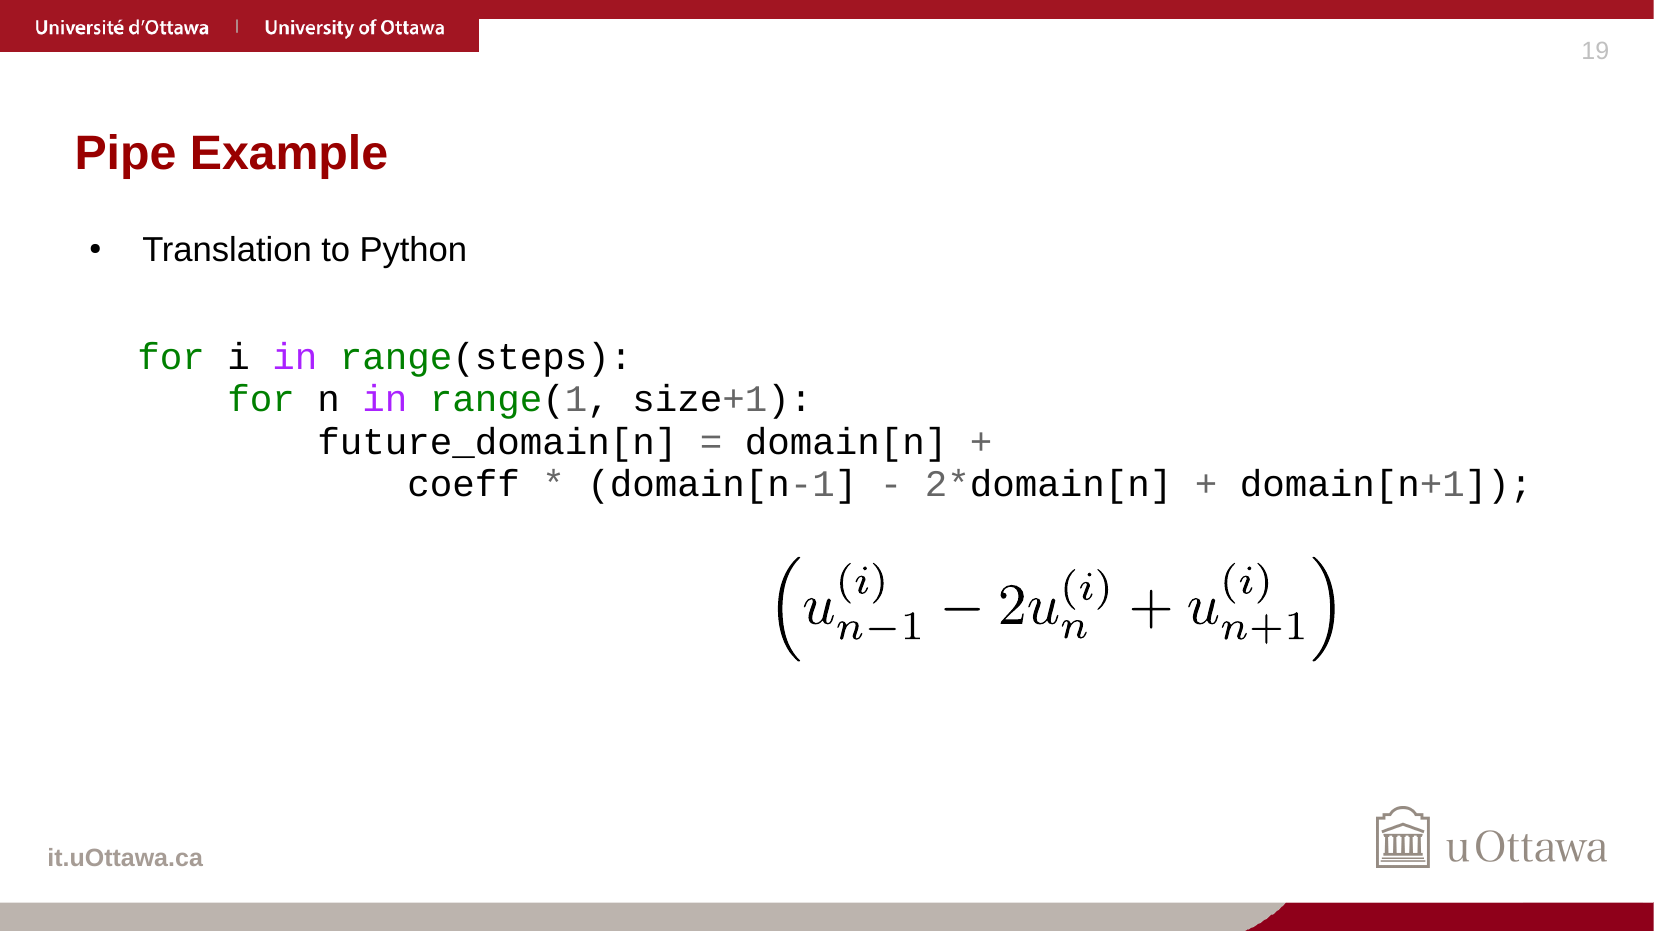

# Pipe Example
Translation to Python
for i in range(steps):
 for n in range(1, size+1):
 future_domain[n] = domain[n] +
 coeff * (domain[n-1] - 2*domain[n] + domain[n+1]);